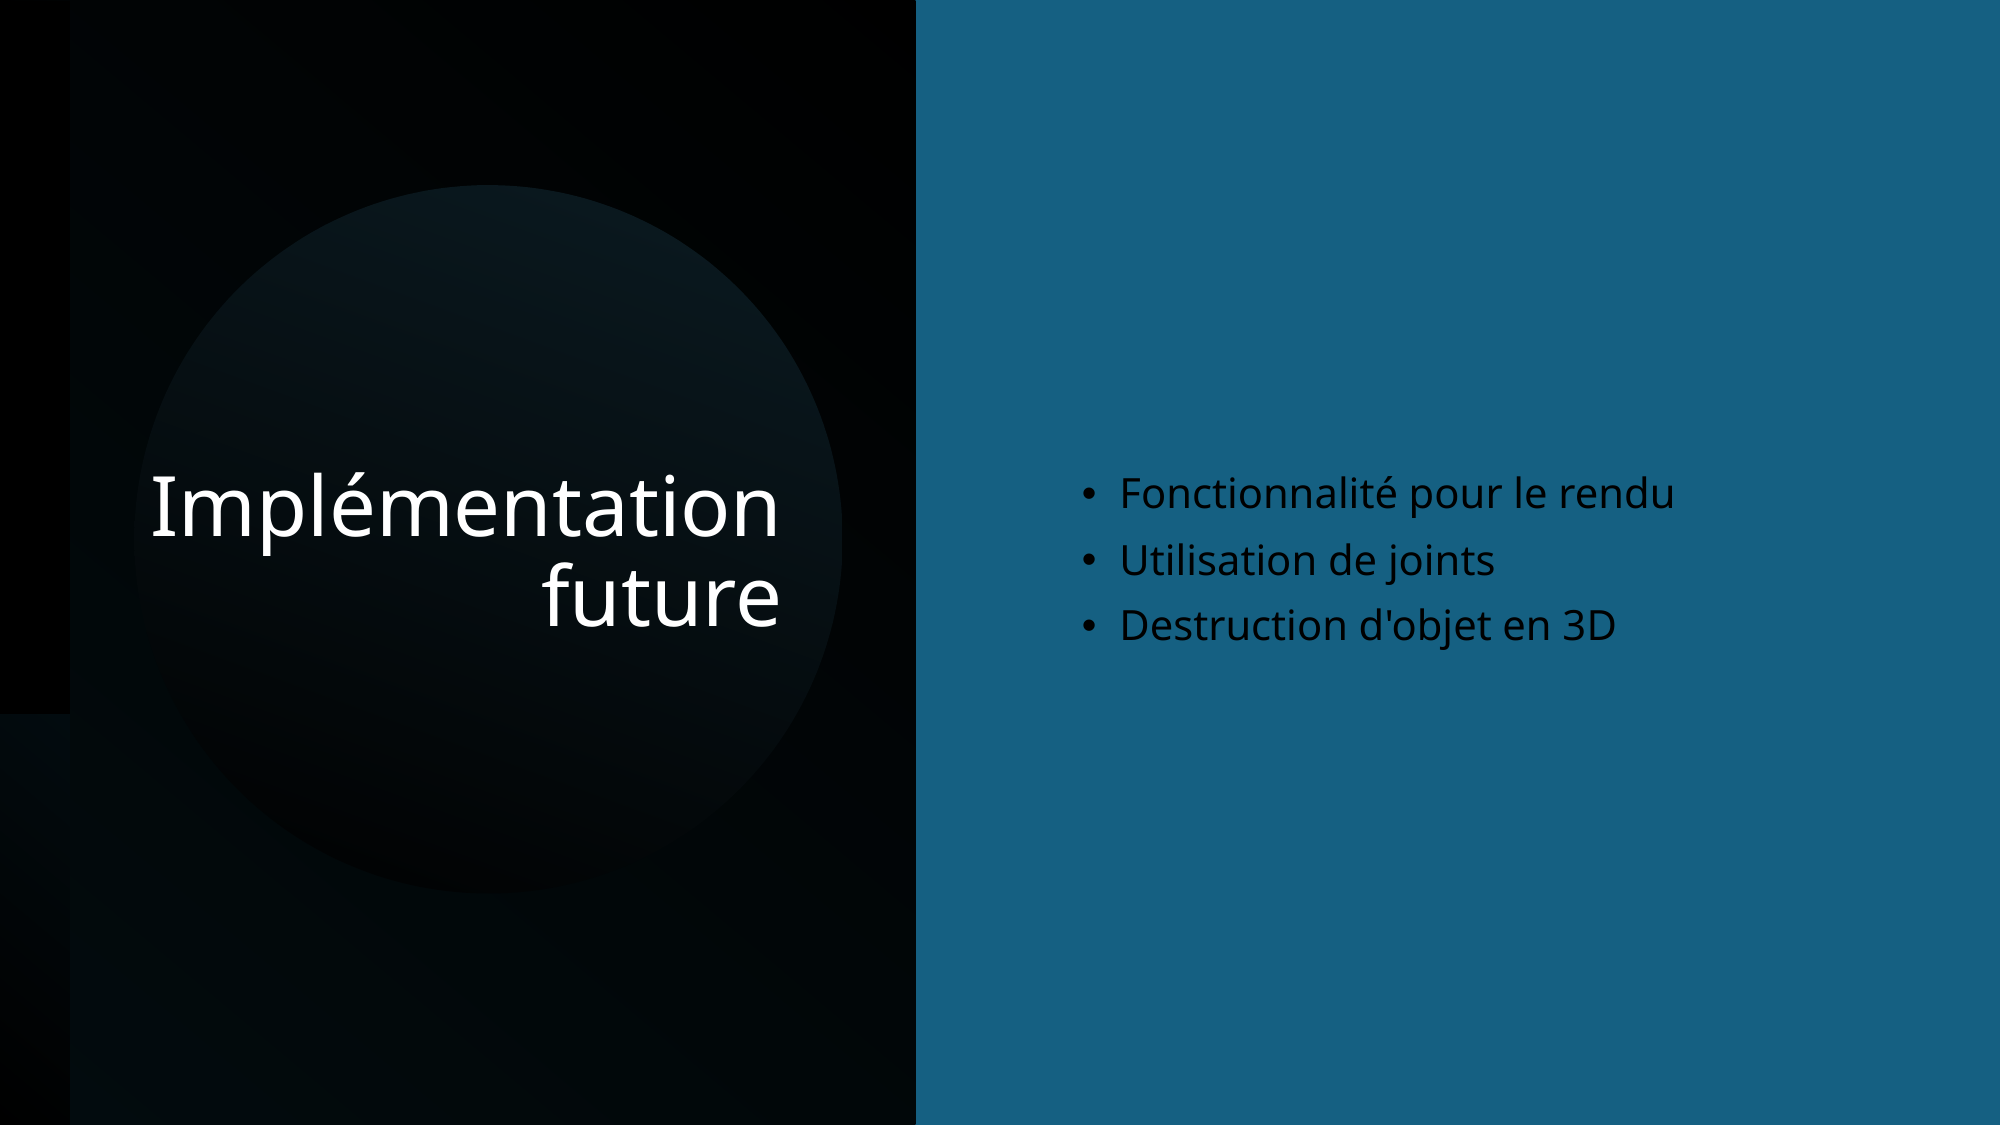

# Implémentation future
Fonctionnalité pour le rendu
Utilisation de joints
Destruction d'objet en 3D